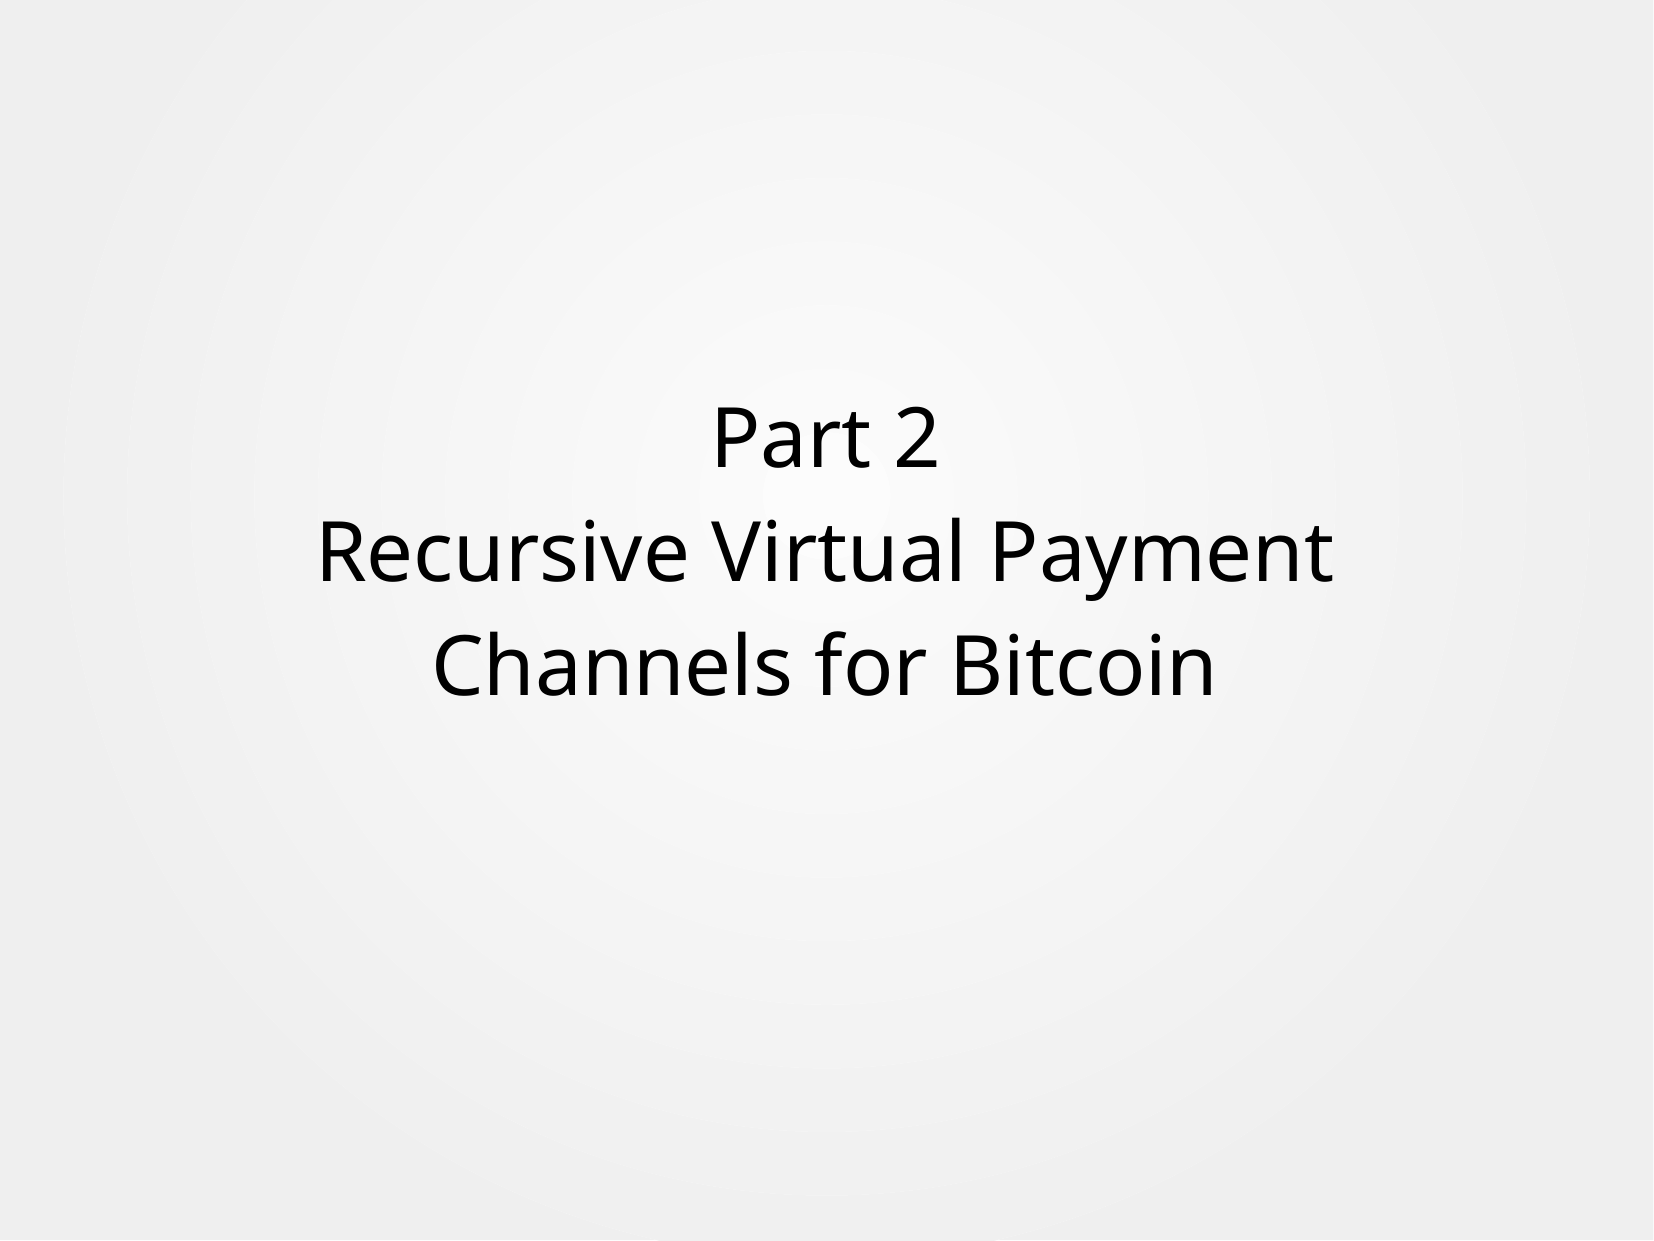

# Part 2
Recursive Virtual Payment Channels for Bitcoin